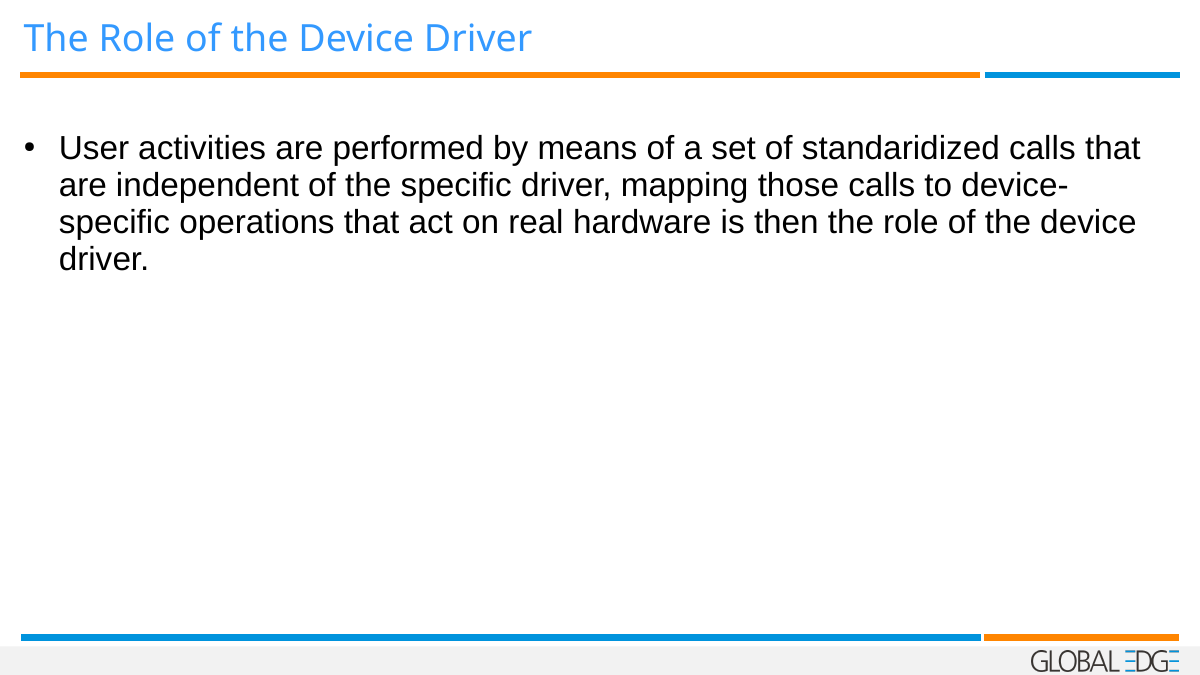

# The Role of the Device Driver
User activities are performed by means of a set of standaridized calls that are independent of the specific driver, mapping those calls to device-specific operations that act on real hardware is then the role of the device driver.